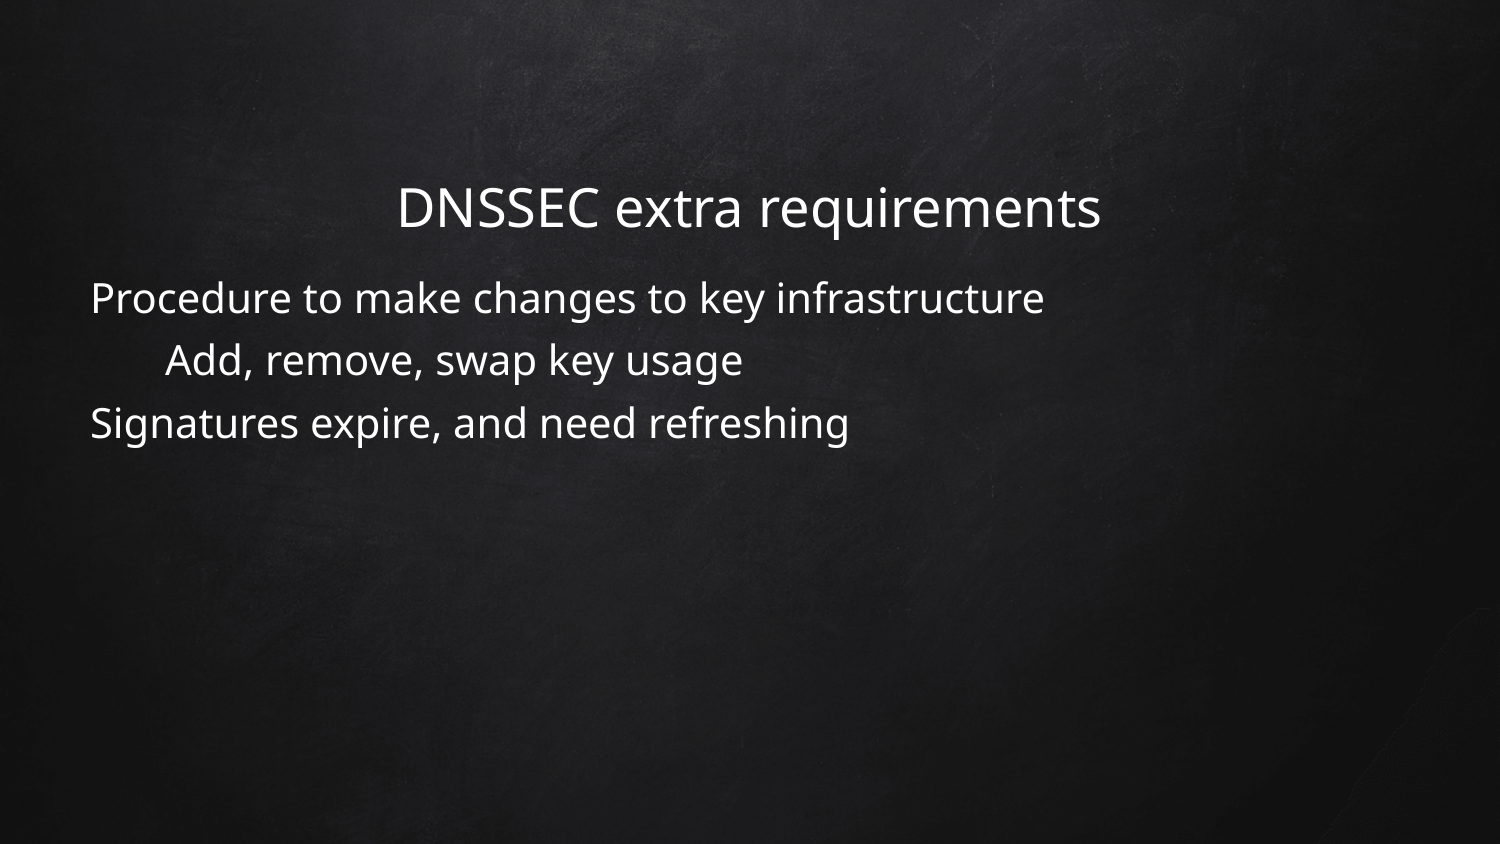

# DNSSEC extra requirements
Procedure to make changes to key infrastructure
	Add, remove, swap key usage
Signatures expire, and need refreshing